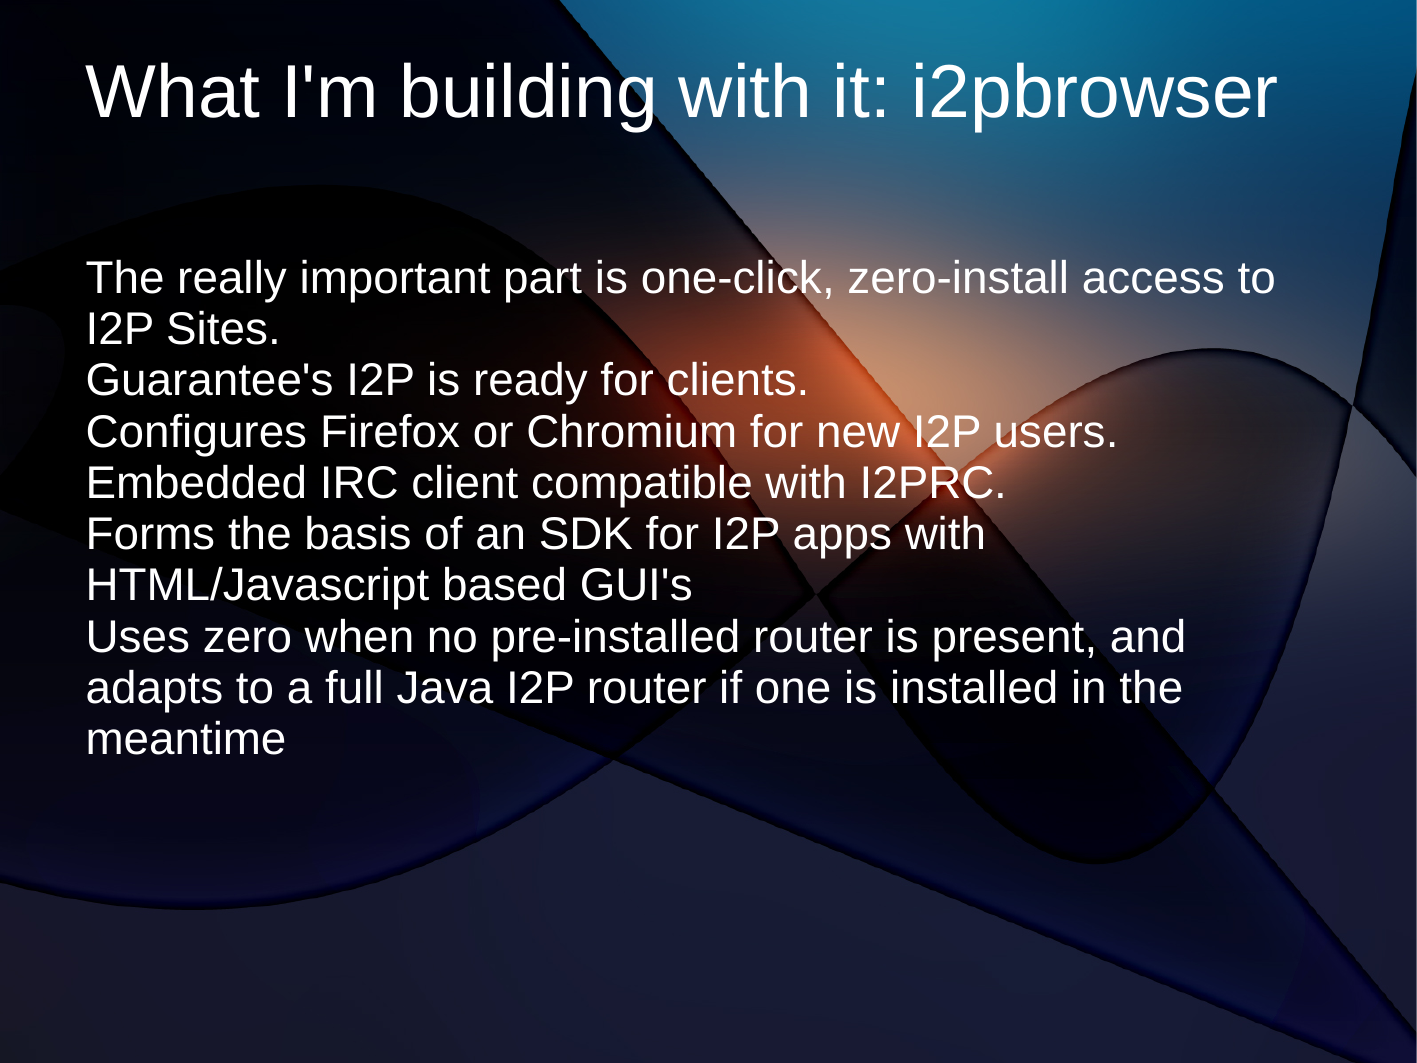

What I'm building with it: i2pbrowser
The really important part is one-click, zero-install access to I2P Sites.
Guarantee's I2P is ready for clients.
Configures Firefox or Chromium for new I2P users.
Embedded IRC client compatible with I2PRC.
Forms the basis of an SDK for I2P apps with HTML/Javascript based GUI's
Uses zero when no pre-installed router is present, and adapts to a full Java I2P router if one is installed in the meantime